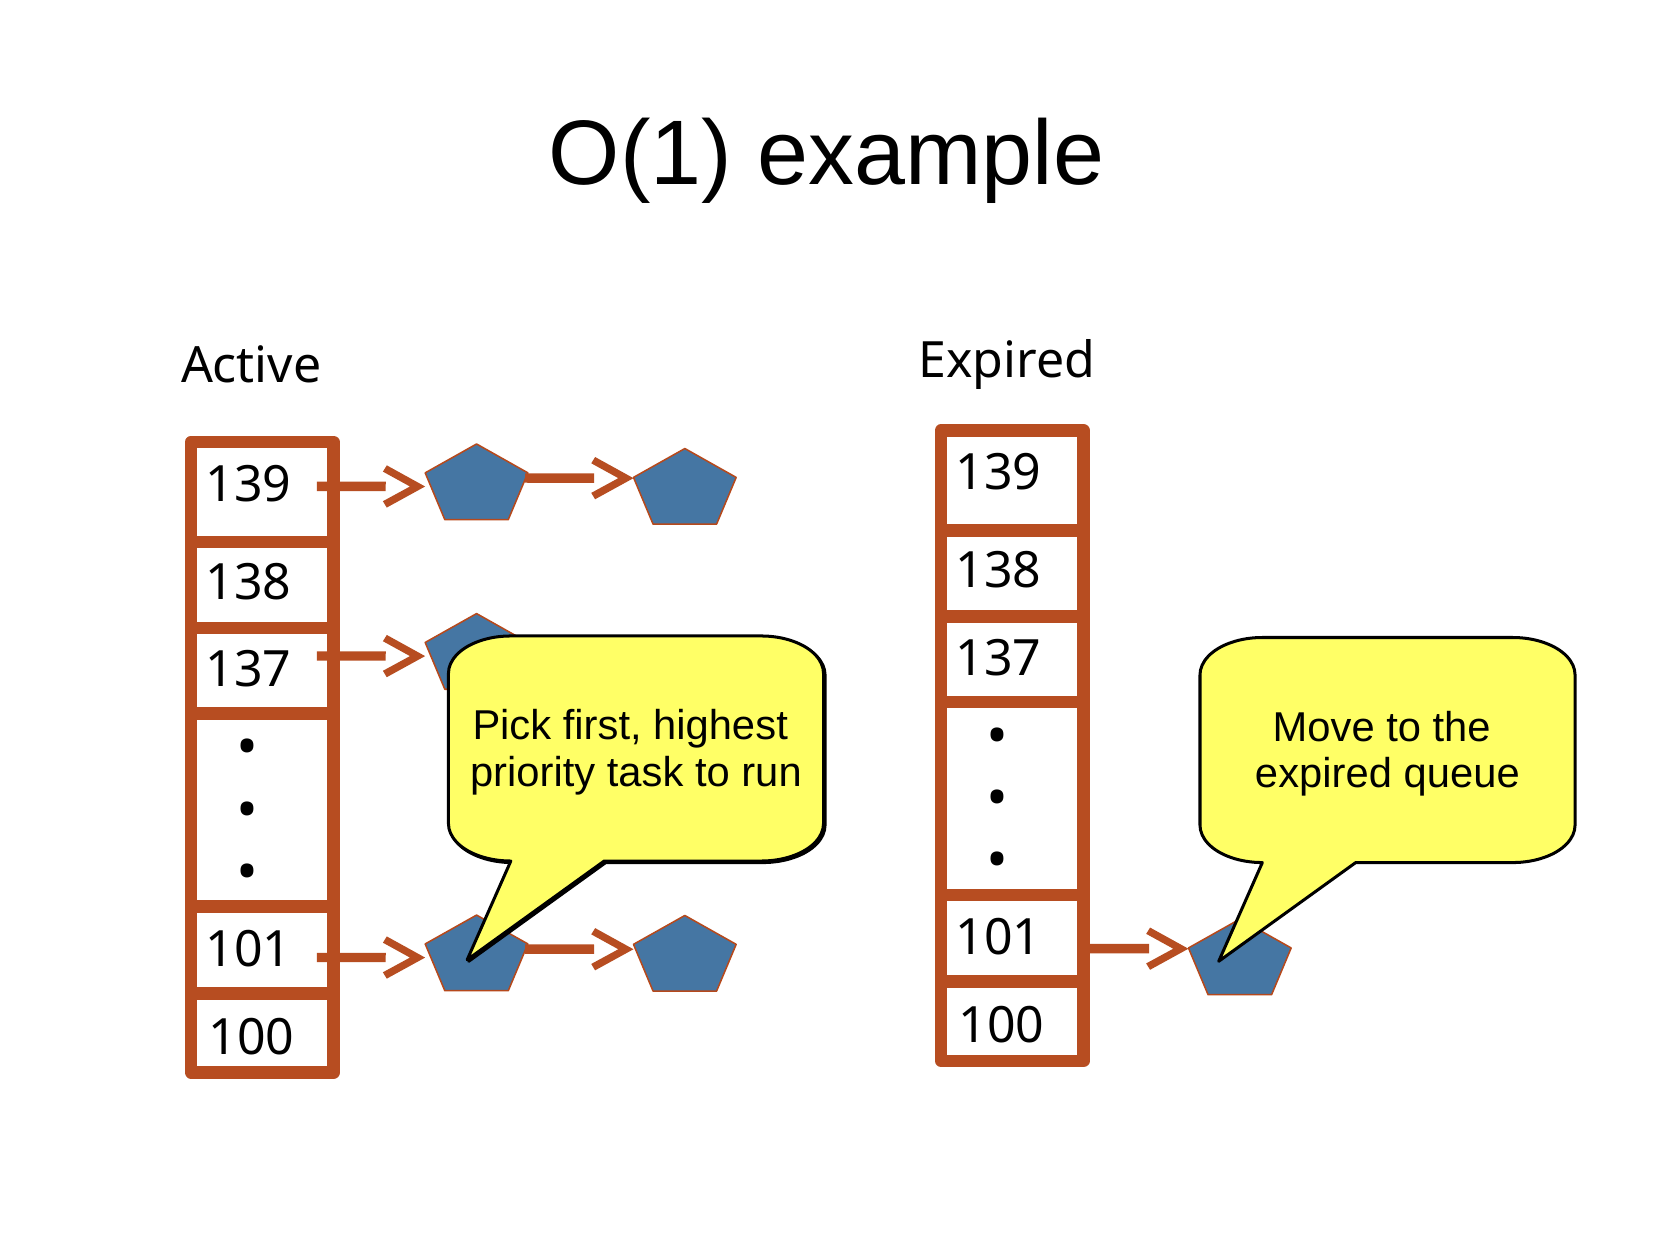

# O(1) example
Expired
Active
139
139
138
138
137
137
Pick first, highest
priority task to run
Pick first, highest
priority task to run
Move to the
expired queue
.
.
.
.
.
.
101
101
100
100